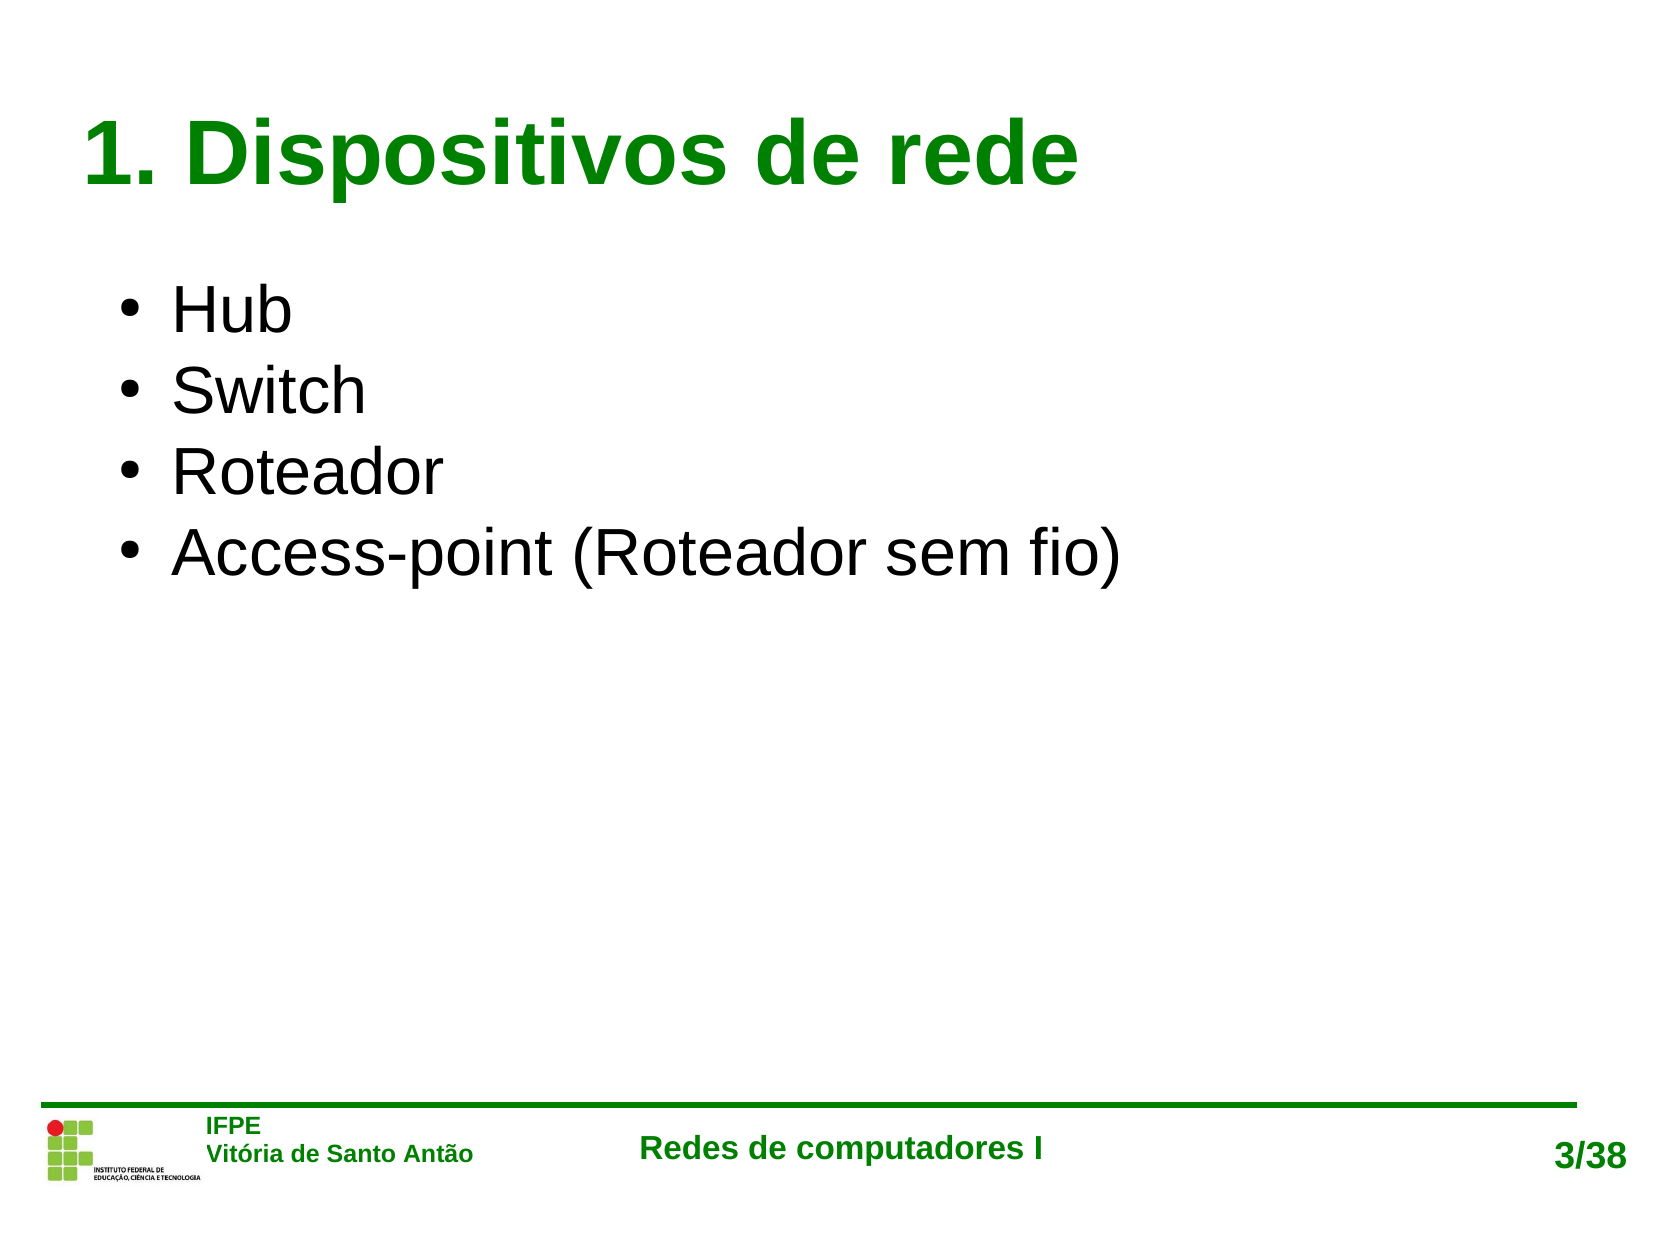

# 1. Dispositivos de rede
Hub
Switch
Roteador
Access-point (Roteador sem fio)